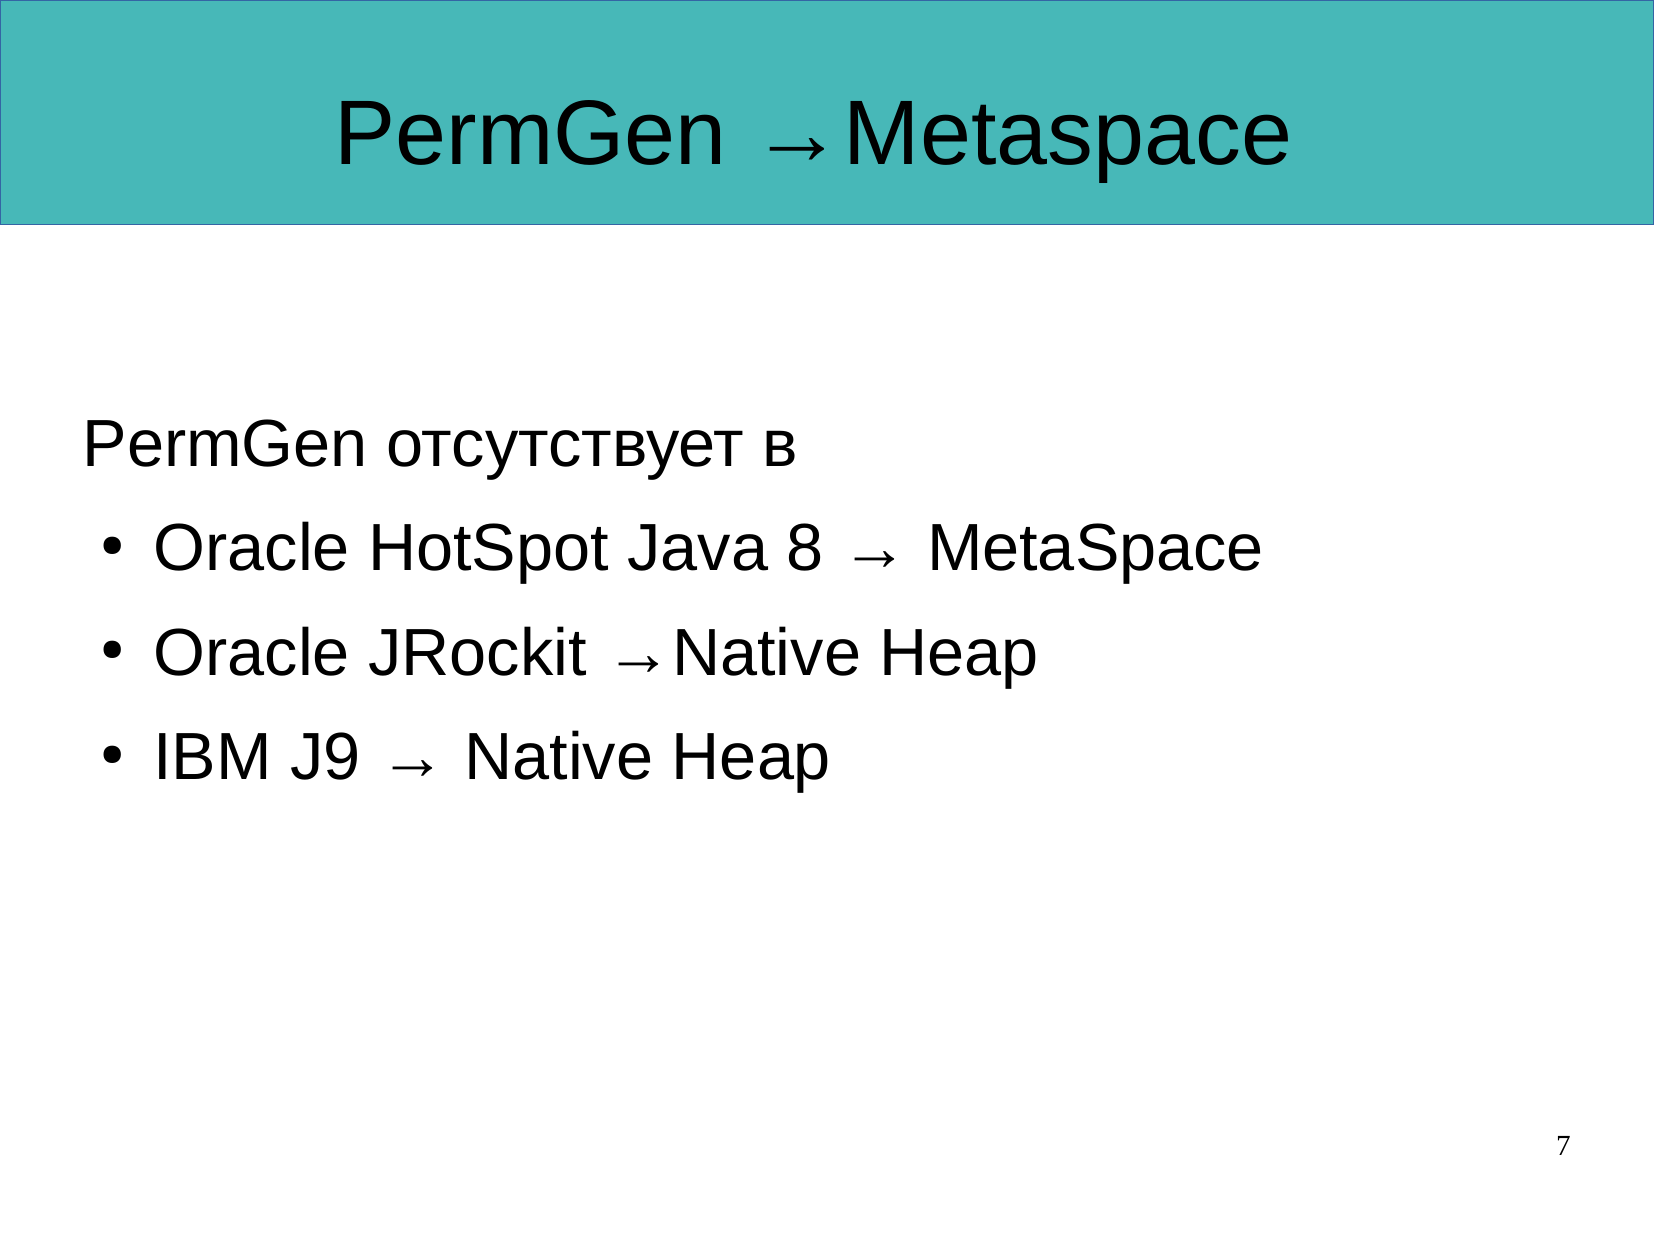

# PermGen →Metaspace
PermGen отсутствует в
Oracle HotSpot Java 8 → MetaSpace
Oracle JRockit →Native Heap
IBM J9 → Native Heap
7